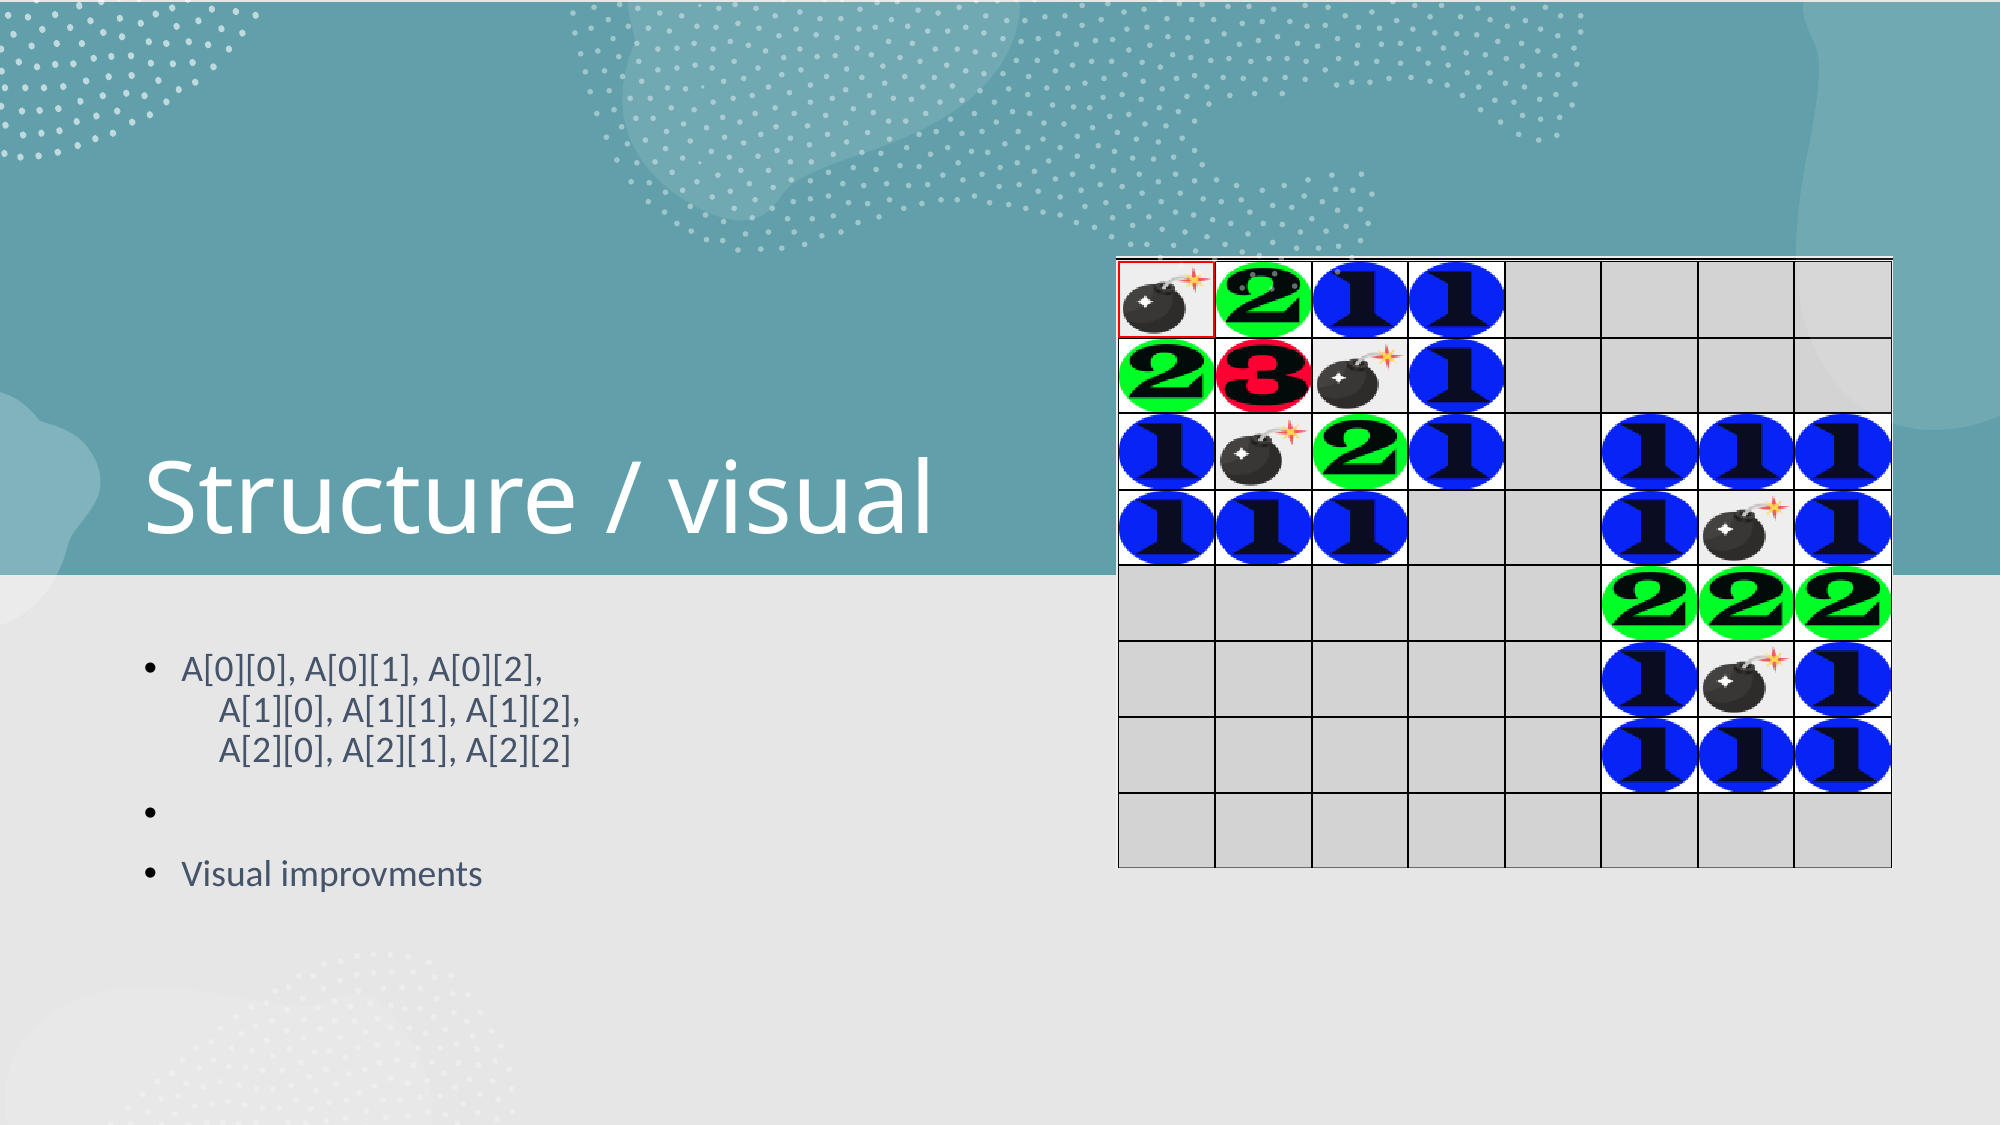

# Structure / visual
A[0][0], A[0][1], A[0][2],
A[1][0], A[1][1], A[1][2],
A[2][0], A[2][1], A[2][2]
Visual improvments